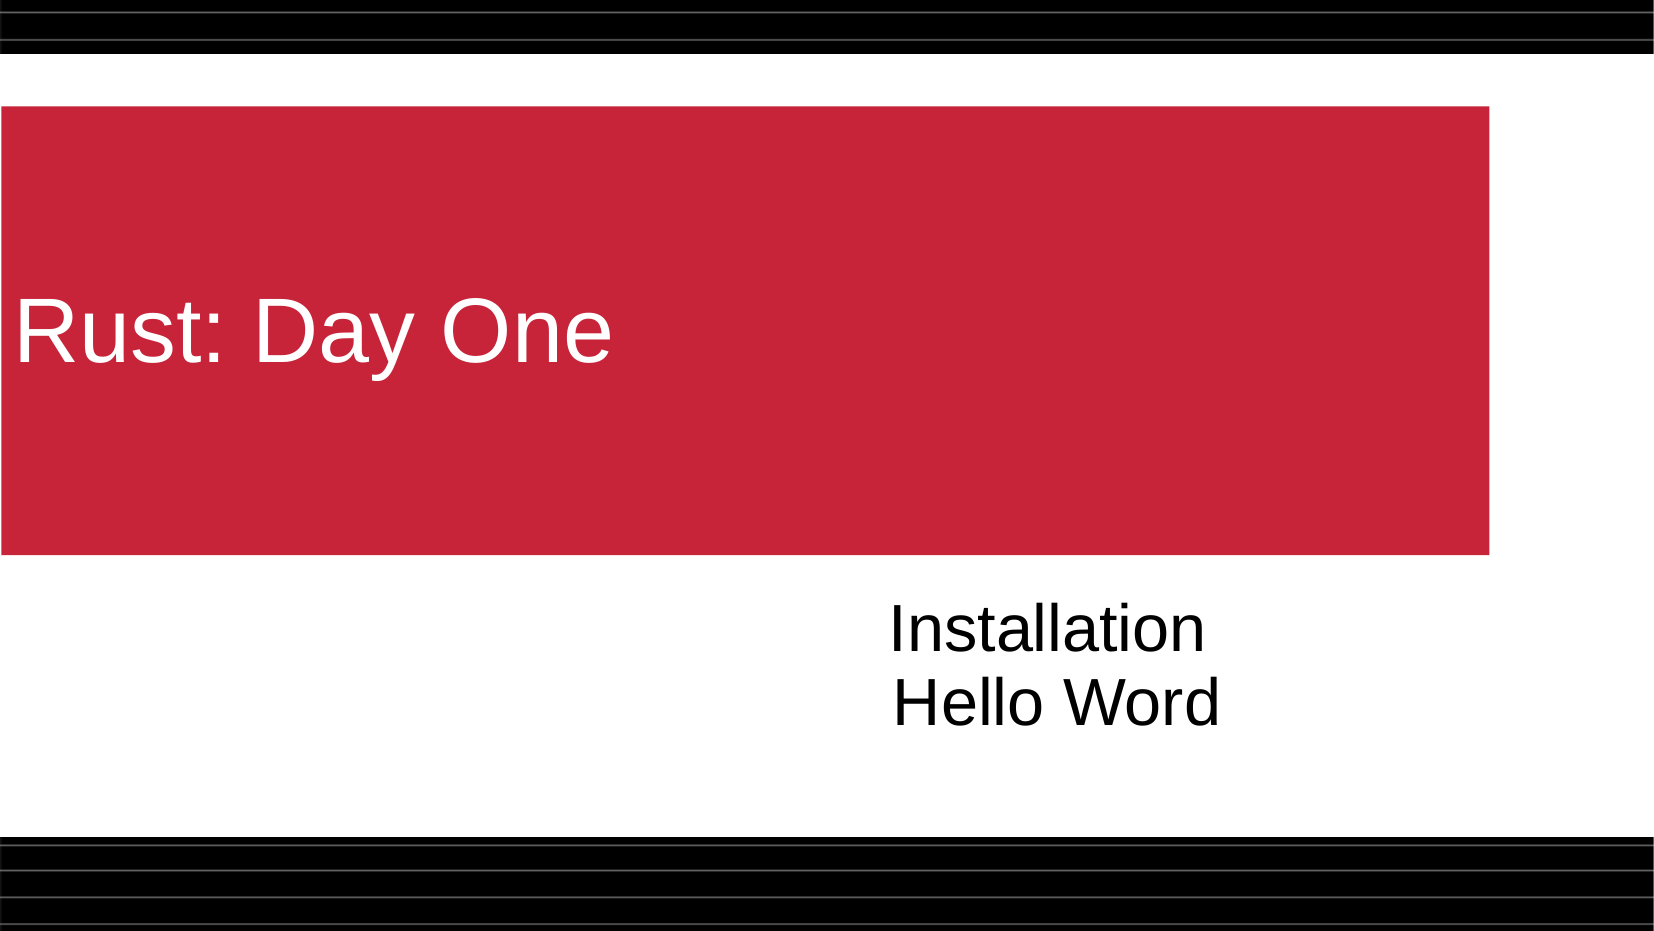

# Rust: Day One
Installation
Hello Word